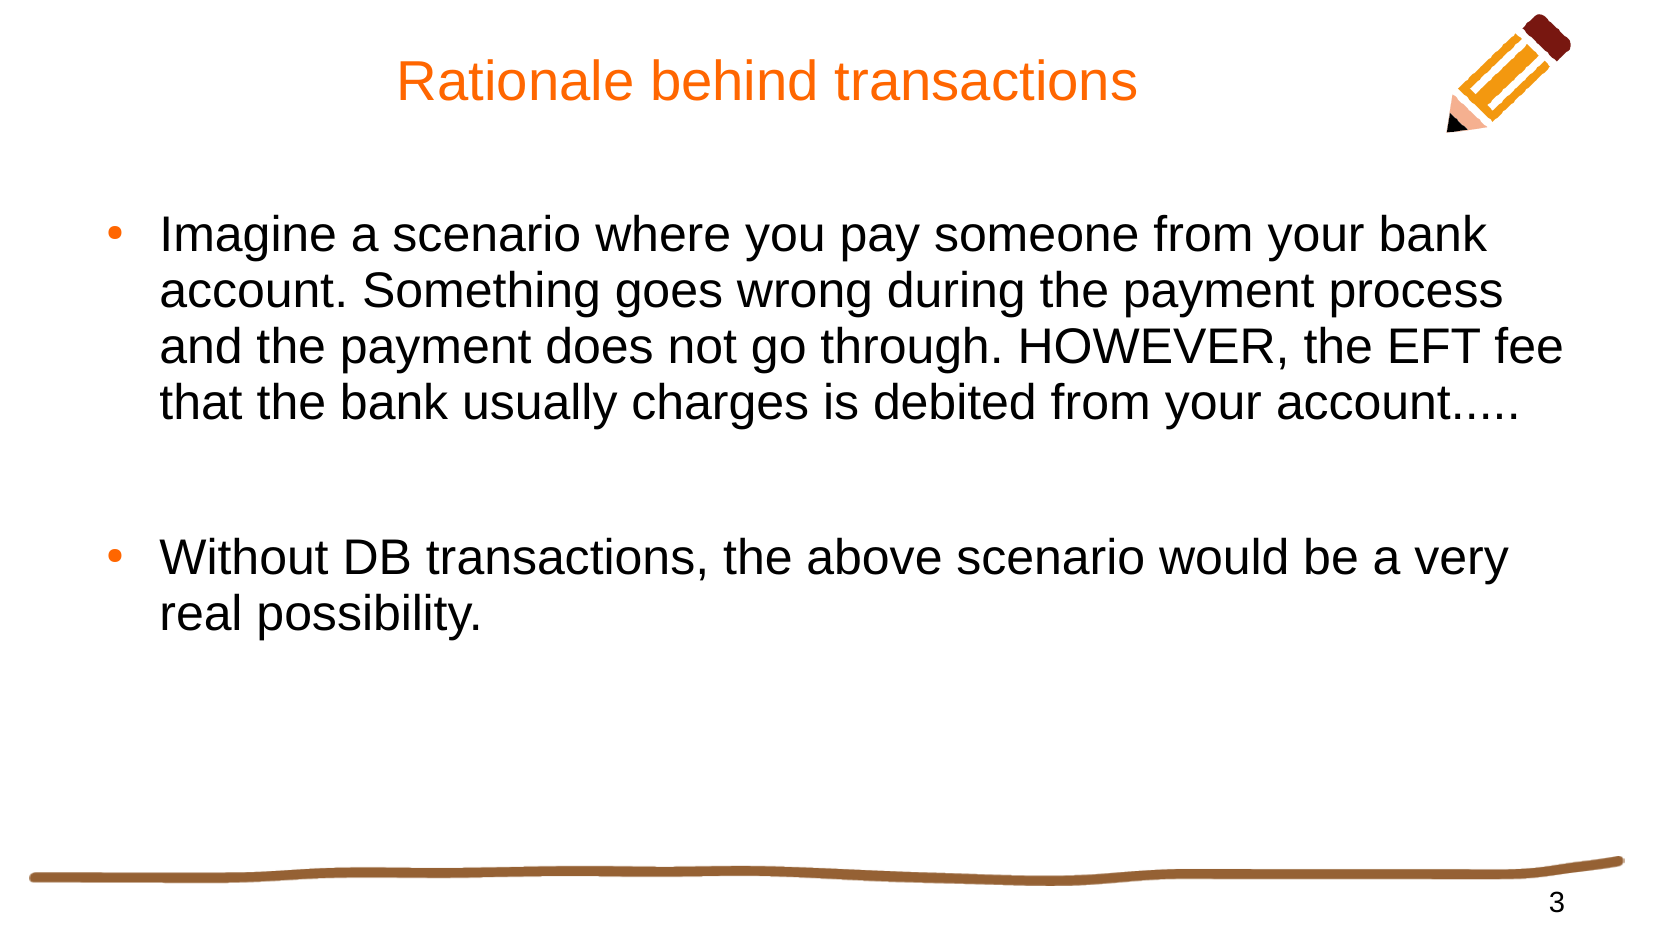

# Rationale behind transactions
Imagine a scenario where you pay someone from your bank account. Something goes wrong during the payment process and the payment does not go through. HOWEVER, the EFT fee that the bank usually charges is debited from your account.....
Without DB transactions, the above scenario would be a very real possibility.
3